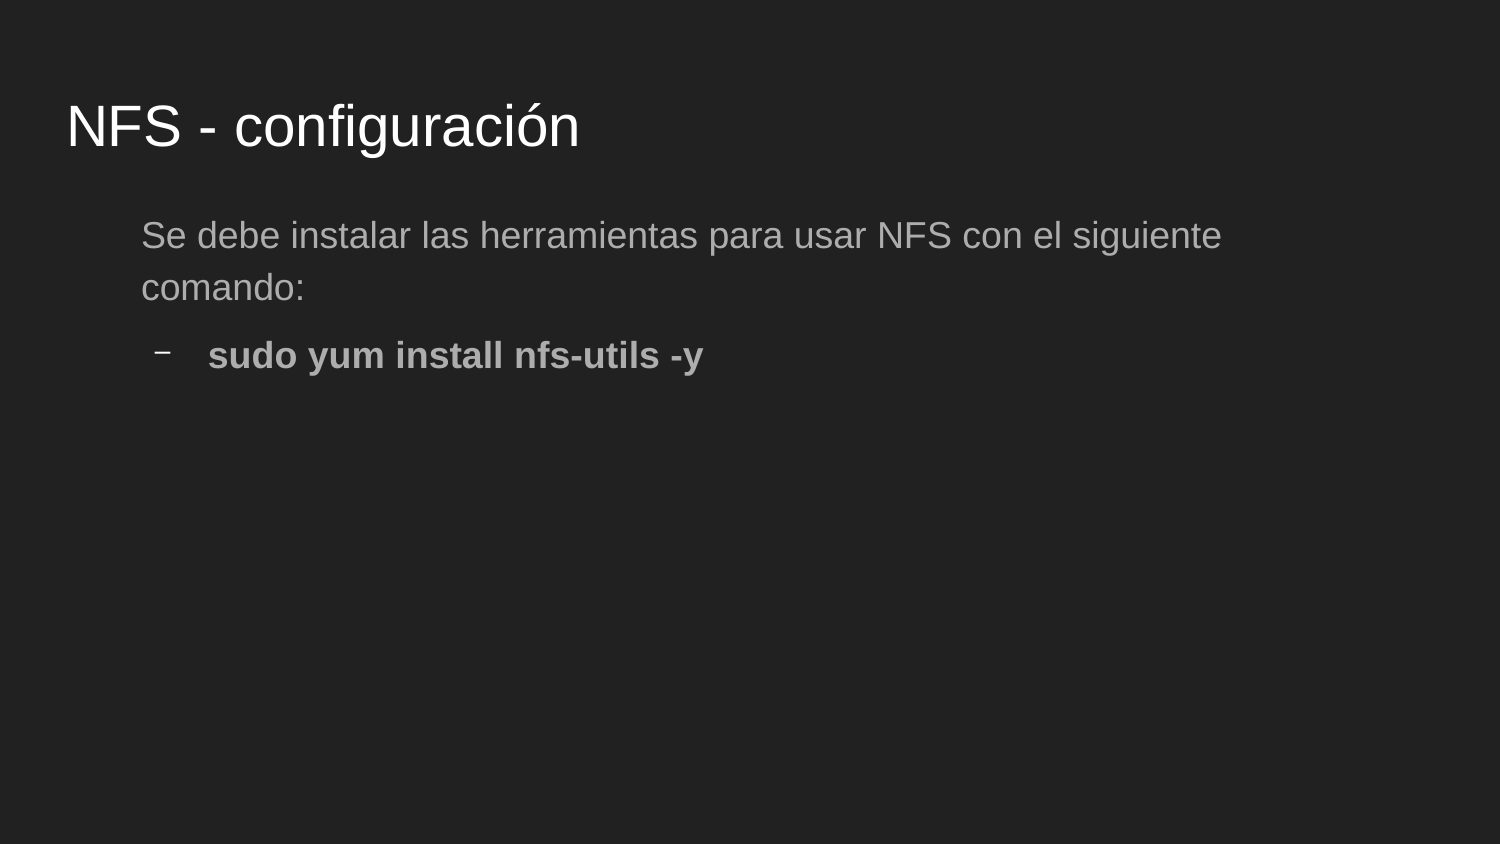

# NFS - configuración
Se debe instalar las herramientas para usar NFS con el siguiente comando:
sudo yum install nfs-utils -y